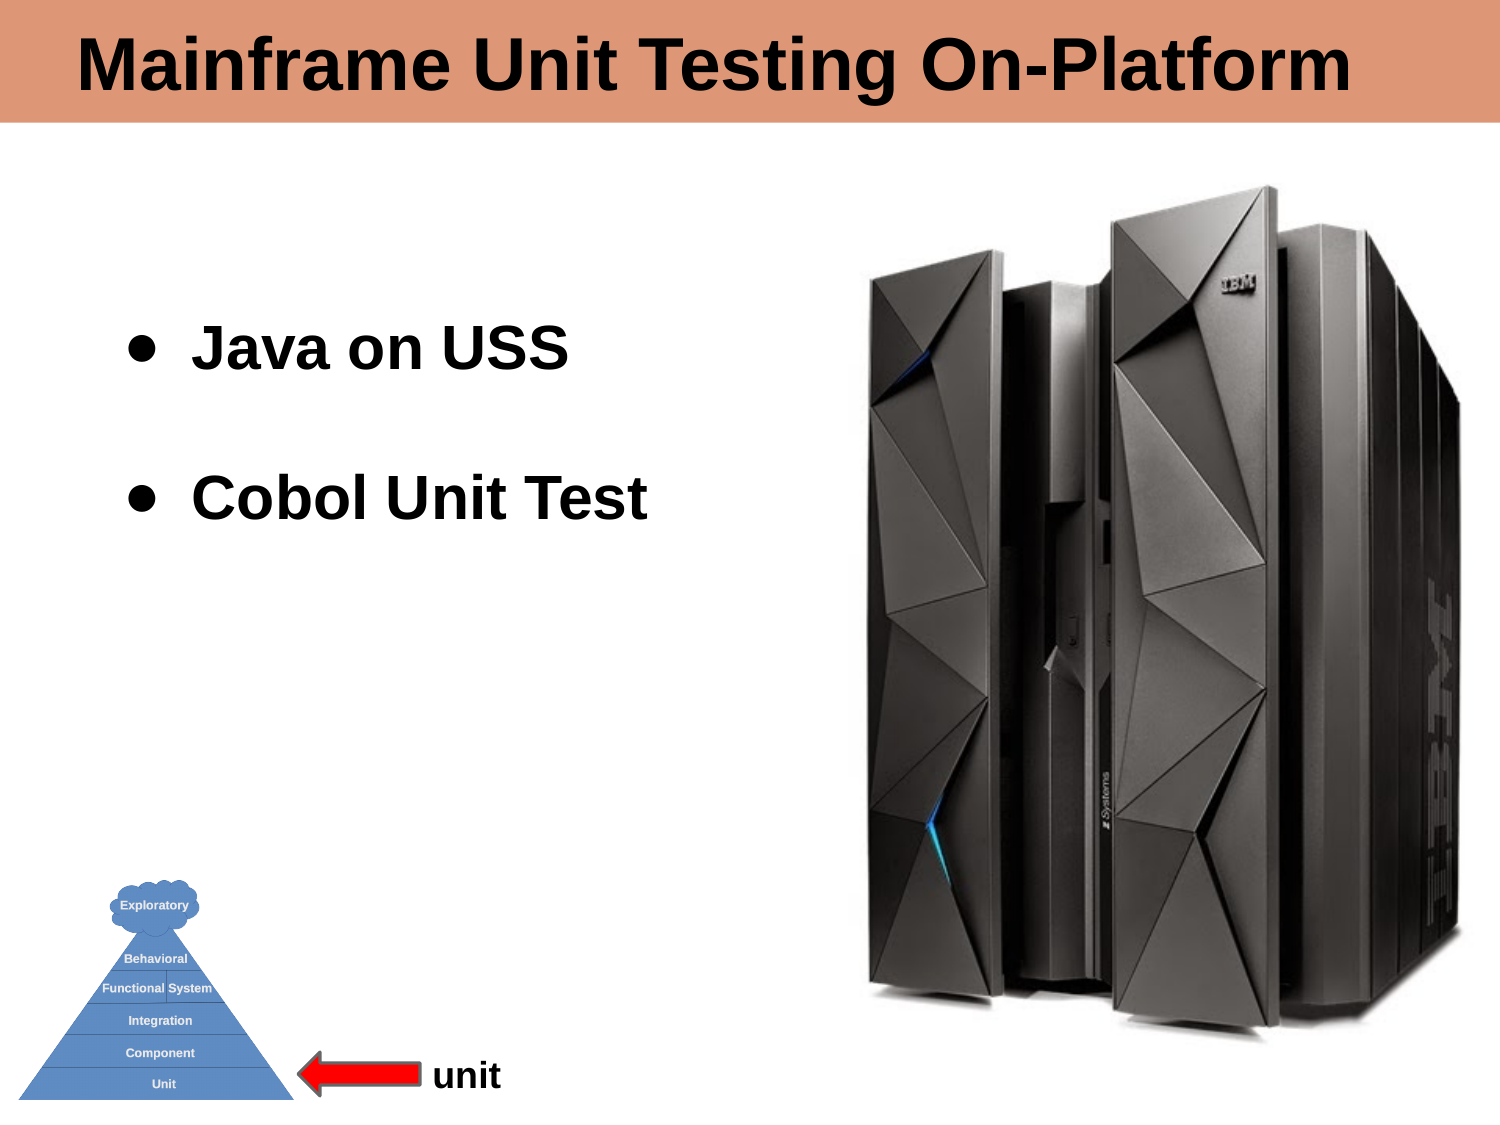

Mainframe Unit Testing On-Platform
Java on USS
Cobol Unit Test
unit